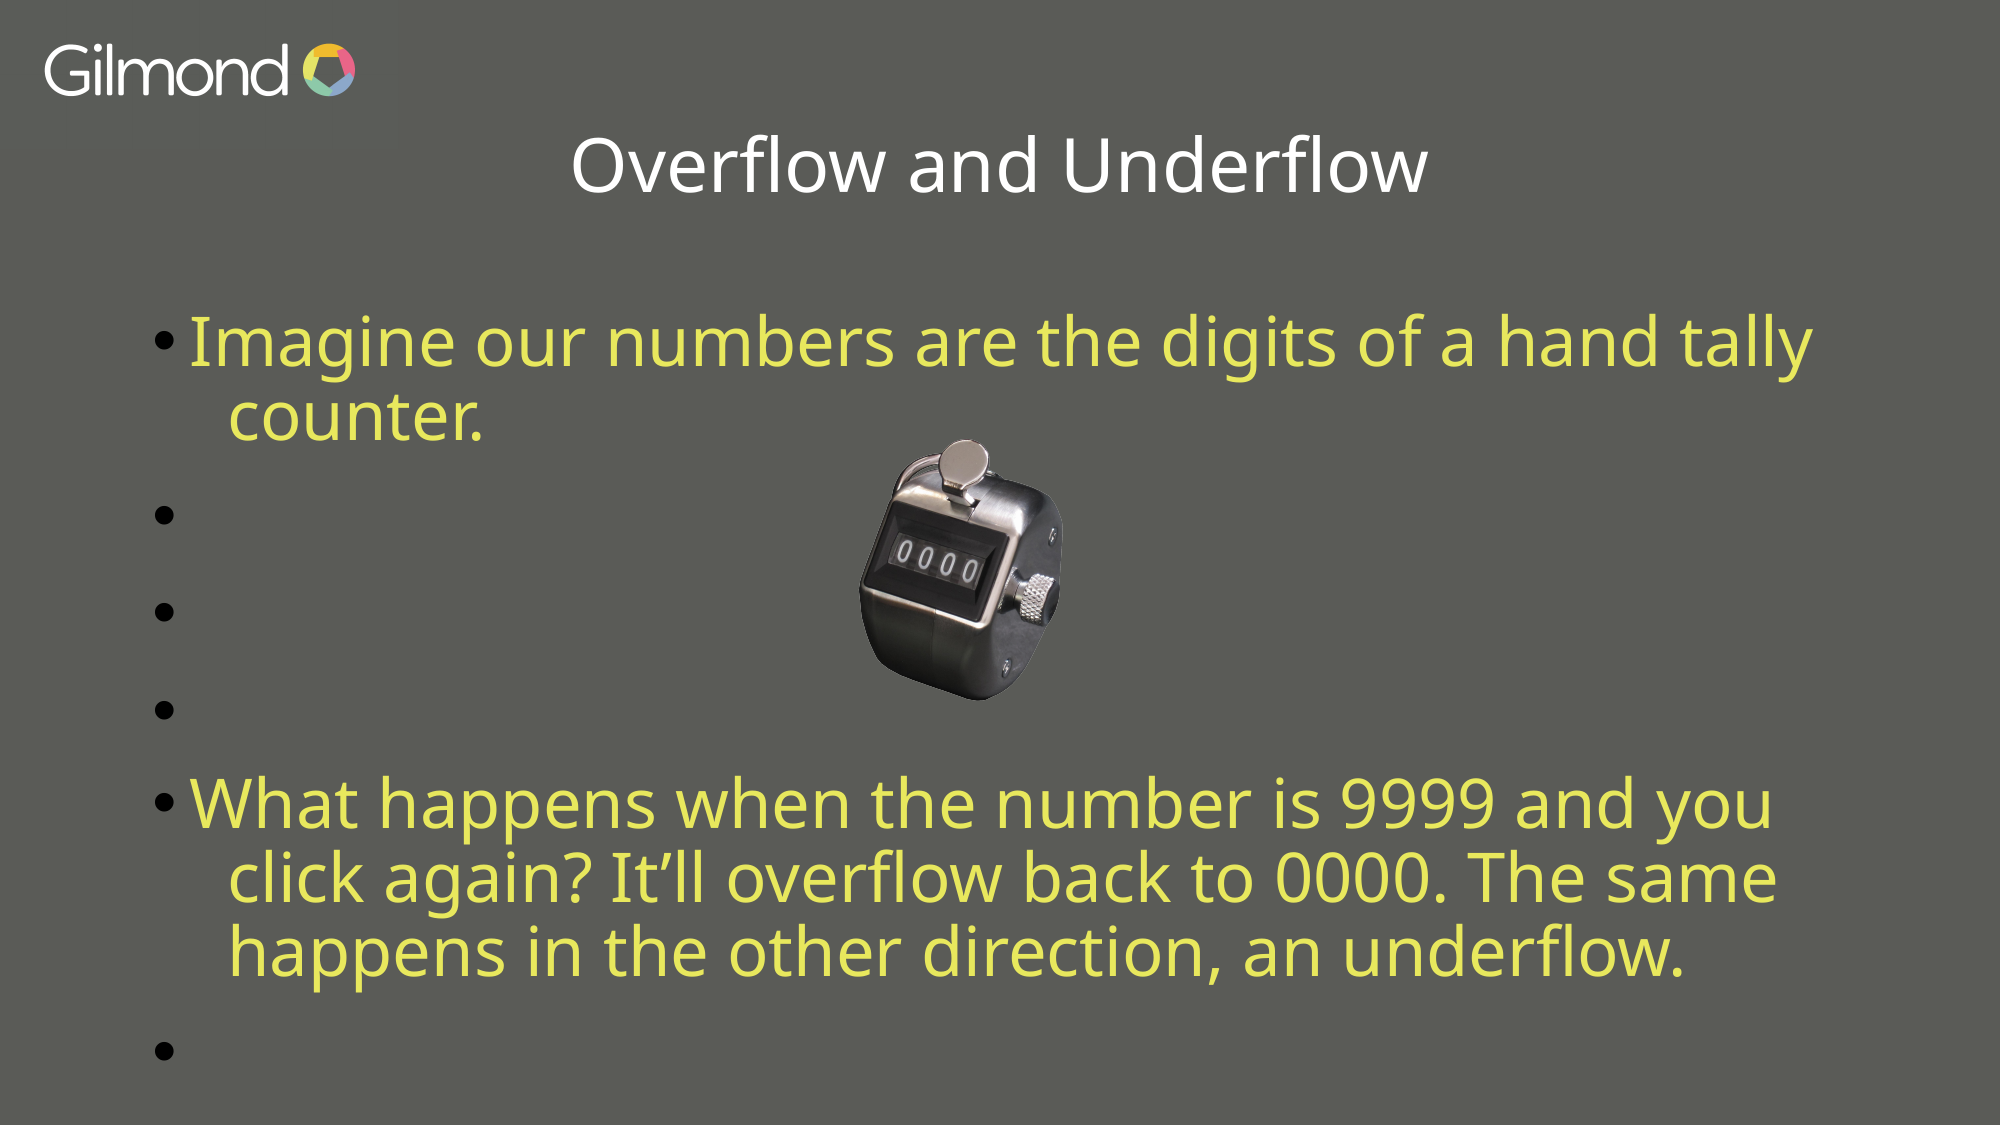

# Overflow and Underflow
Imagine our numbers are the digits of a hand tally counter.
What happens when the number is 9999 and you click again? It’ll overflow back to 0000. The same happens in the other direction, an underflow.